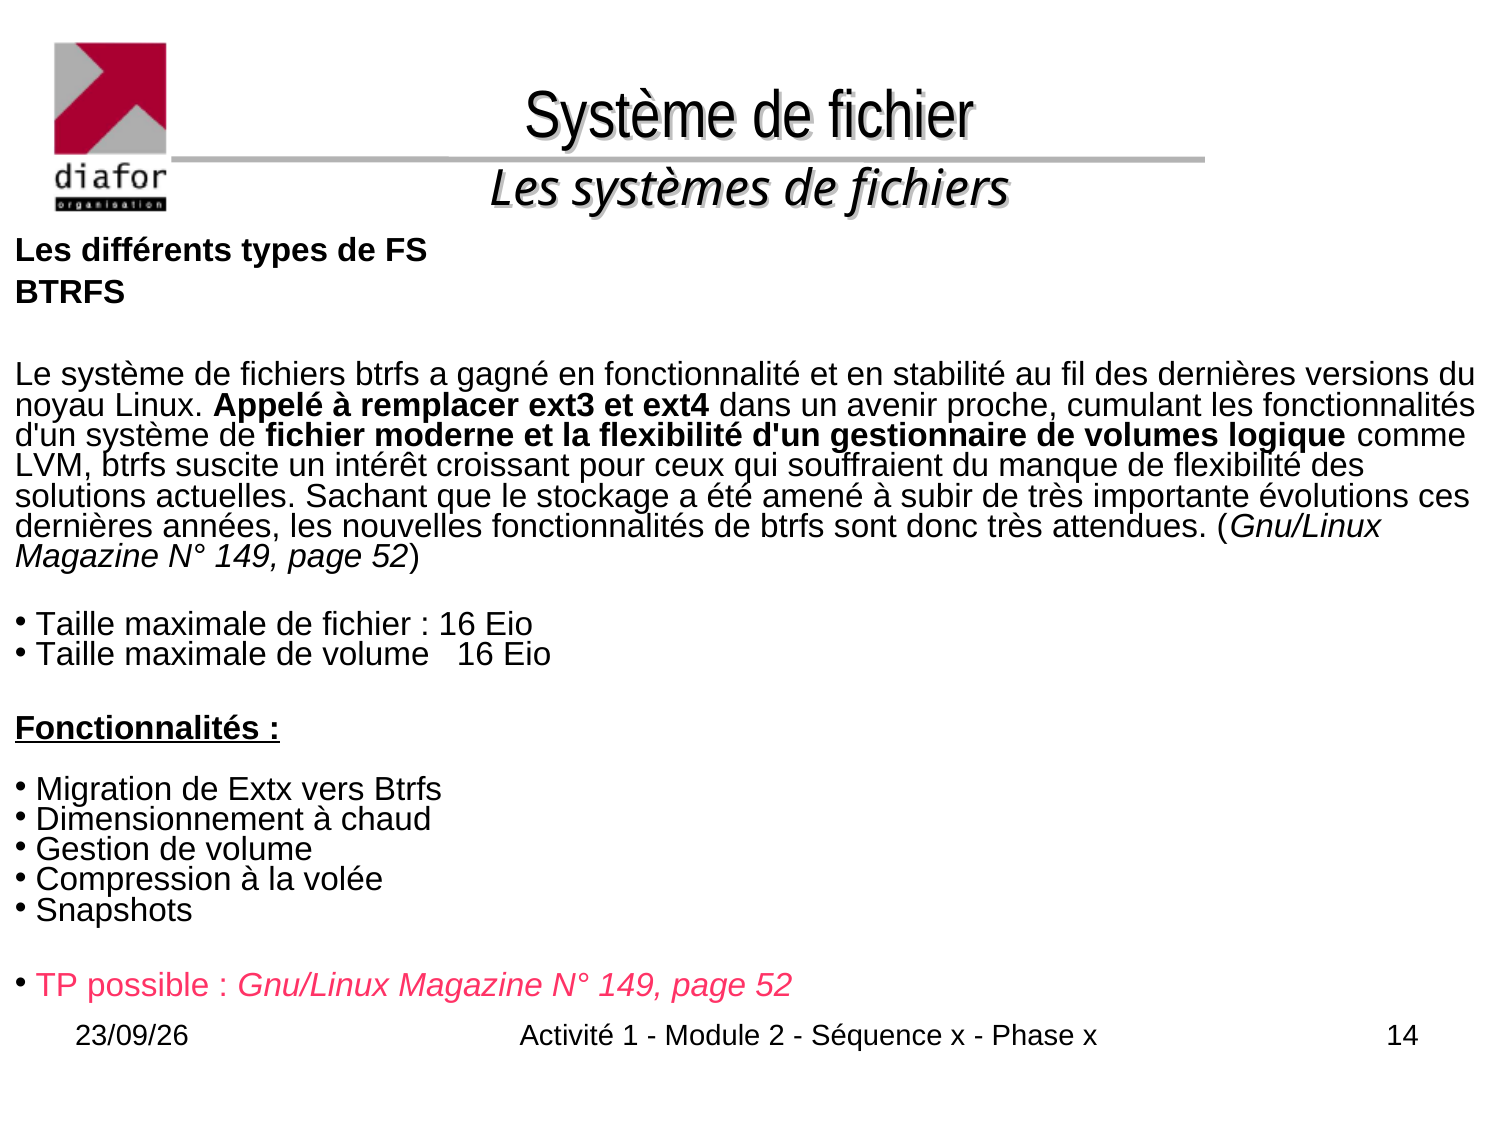

# Système de fichier Les systèmes de fichiers
Les différents types de FS
BTRFS
Le système de fichiers btrfs a gagné en fonctionnalité et en stabilité au fil des dernières versions du noyau Linux. Appelé à remplacer ext3 et ext4 dans un avenir proche, cumulant les fonctionnalités d'un système de fichier moderne et la flexibilité d'un gestionnaire de volumes logique comme LVM, btrfs suscite un intérêt croissant pour ceux qui souffraient du manque de flexibilité des solutions actuelles. Sachant que le stockage a été amené à subir de très importante évolutions ces dernières années, les nouvelles fonctionnalités de btrfs sont donc très attendues. (Gnu/Linux Magazine N° 149, page 52)
 Taille maximale de fichier : 16 Eio
 Taille maximale de volume	16 Eio
Fonctionnalités :
 Migration de Extx vers Btrfs
 Dimensionnement à chaud
 Gestion de volume
 Compression à la volée
 Snapshots
 TP possible : Gnu/Linux Magazine N° 149, page 52
Activité 1 - Module 2 - Séquence x - Phase x
14